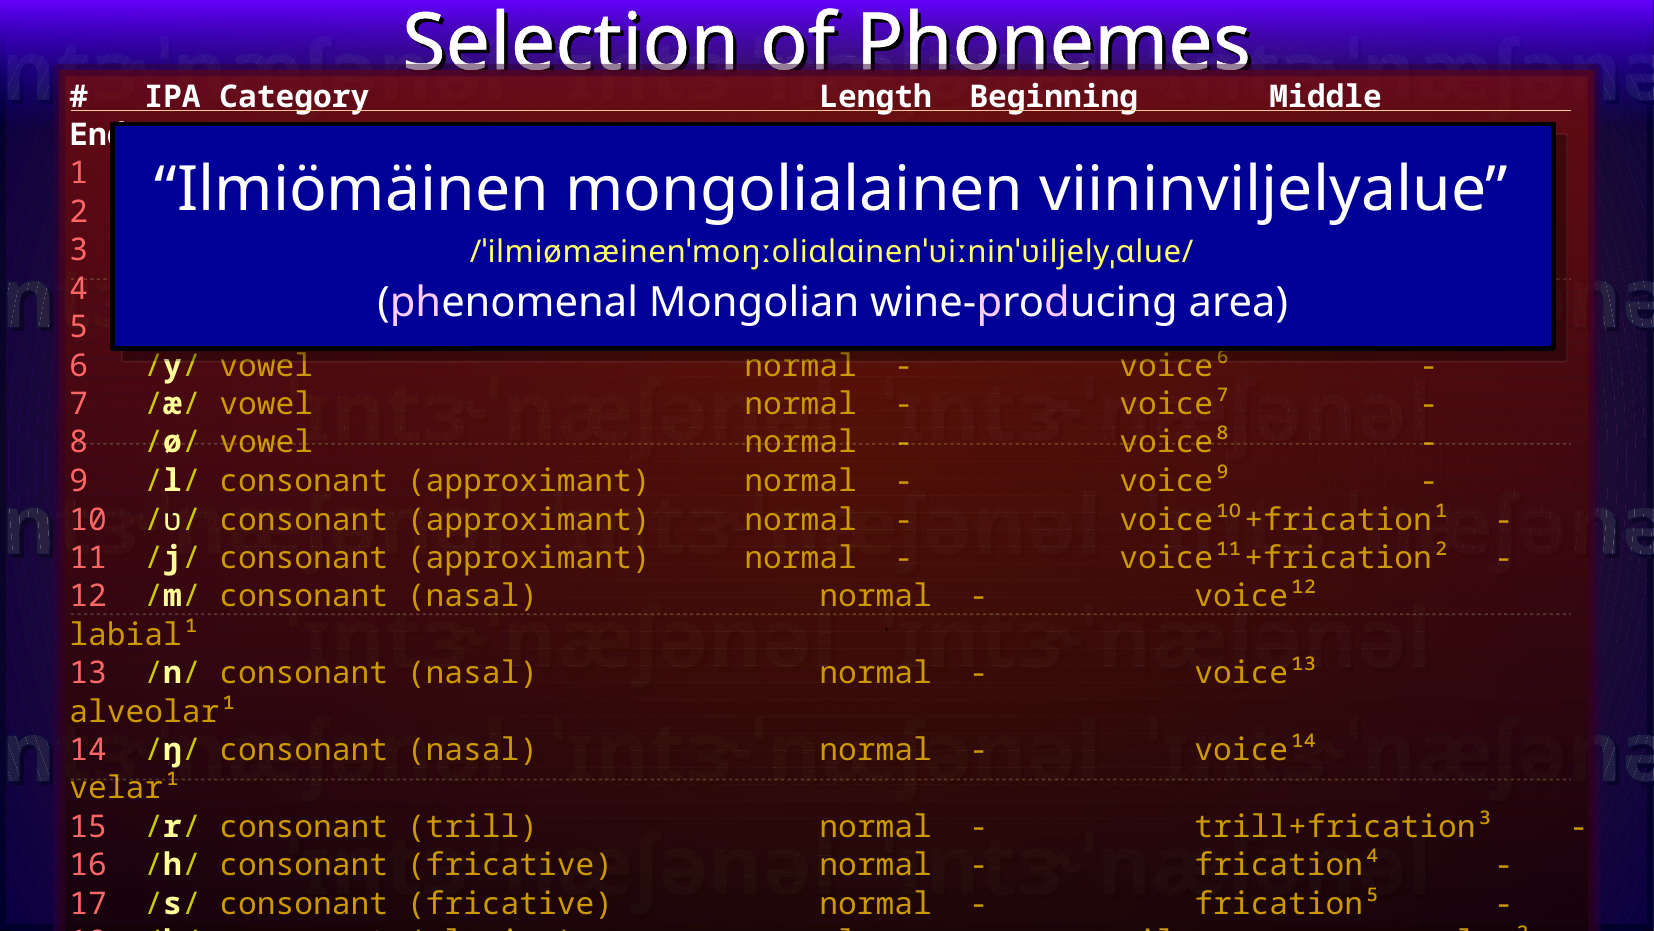

# Selection of Phonemes
#	IPA	Category						Length	Beginning		Middle			End
1	/ɑ/	vowel						normal	-			voice¹			-
2	/e/	vowel						normal	-			voice²			-
3	/i/	vowel						normal	-			voice³			-
4	/o/	vowel						normal	-			voice⁴			-
5	/u/	vowel						normal	-			voice⁵			-
6	/y/	vowel						normal	-			voice⁶			-
7	/æ/	vowel						normal	-			voice⁷			-
8	/ø/	vowel						normal	-			voice⁸			-
9	/l/	consonant (approximant)		normal	-			voice⁹			-
10	/ʋ/	consonant (approximant)		normal	-			voice¹⁰+frication¹	-
11	/j/	consonant (approximant)		normal	-			voice¹¹+frication²	-
12	/m/	consonant (nasal)				normal	-			voice¹²			labial¹
13	/n/	consonant (nasal)				normal	-			voice¹³			alveolar¹
14	/ŋ/	consonant (nasal)				normal	-			voice¹⁴			velar¹
15	/r/	consonant (trill)				normal	-			trill+frication³	-
16	/h/	consonant (fricative)			normal	-			frication⁴		-
17	/s/	consonant (fricative)			normal	-			frication⁵		-
18	/k/	consonant (plosive)			normal	-			silence			velar²
19	/p/	consonant (plosive)			normal	-			silence			labial²
20	/t/	consonant (plosive)			normal	-			silence			alveolar²
21	/d/	consonant (plosive)			normal	glottal		silence			alveolar³
22	/ʔ/	consonant (glottal stop)		zero		silence		-				glottal
“Ilmiömäinen mongolialainen viininviljelyalue”
/ˈilmiømæinenˈmoŋːoliɑlɑinenˈʋiːninˈʋiljelyˌɑlue/
(phenomenal Mongolian wine-producing area)
ˌ